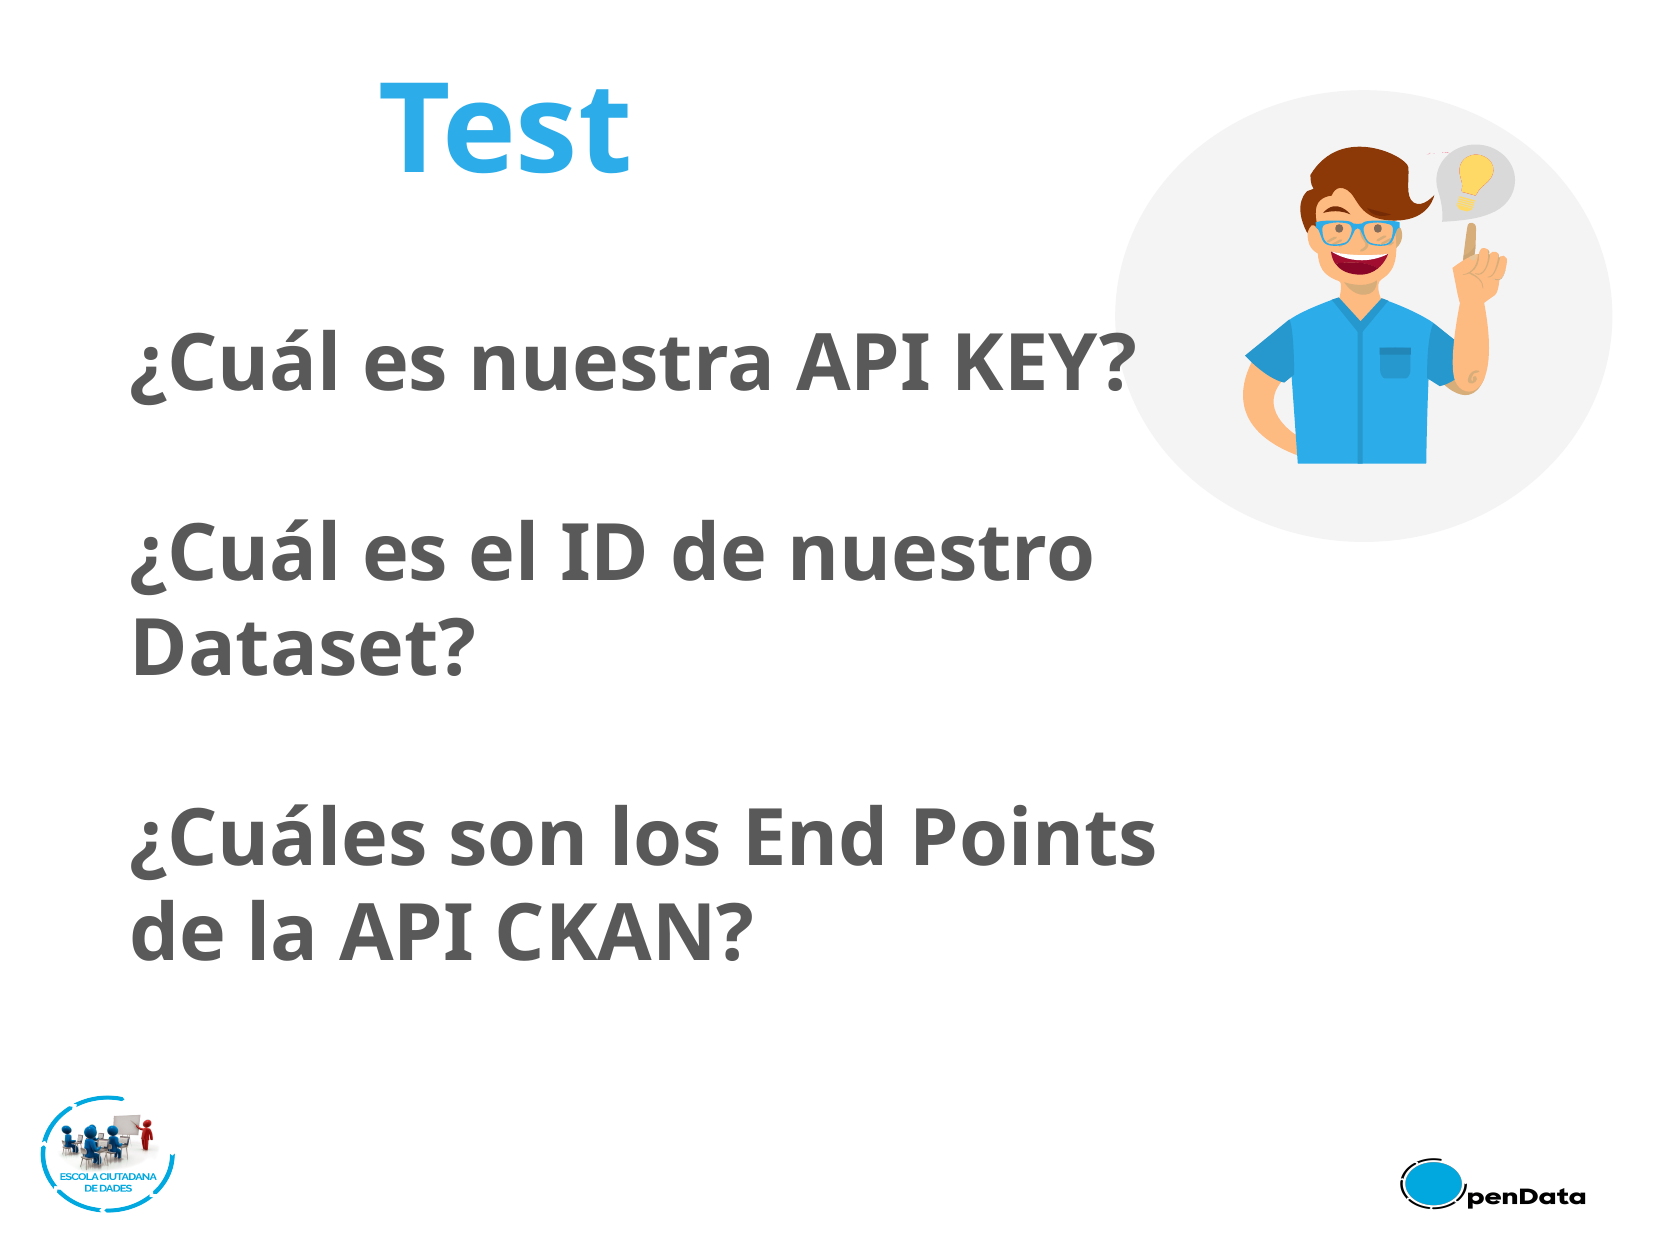

Test
¿Cuál es nuestra API KEY?
¿Cuál es el ID de nuestro Dataset?
¿Cuáles son los End Points de la API CKAN?